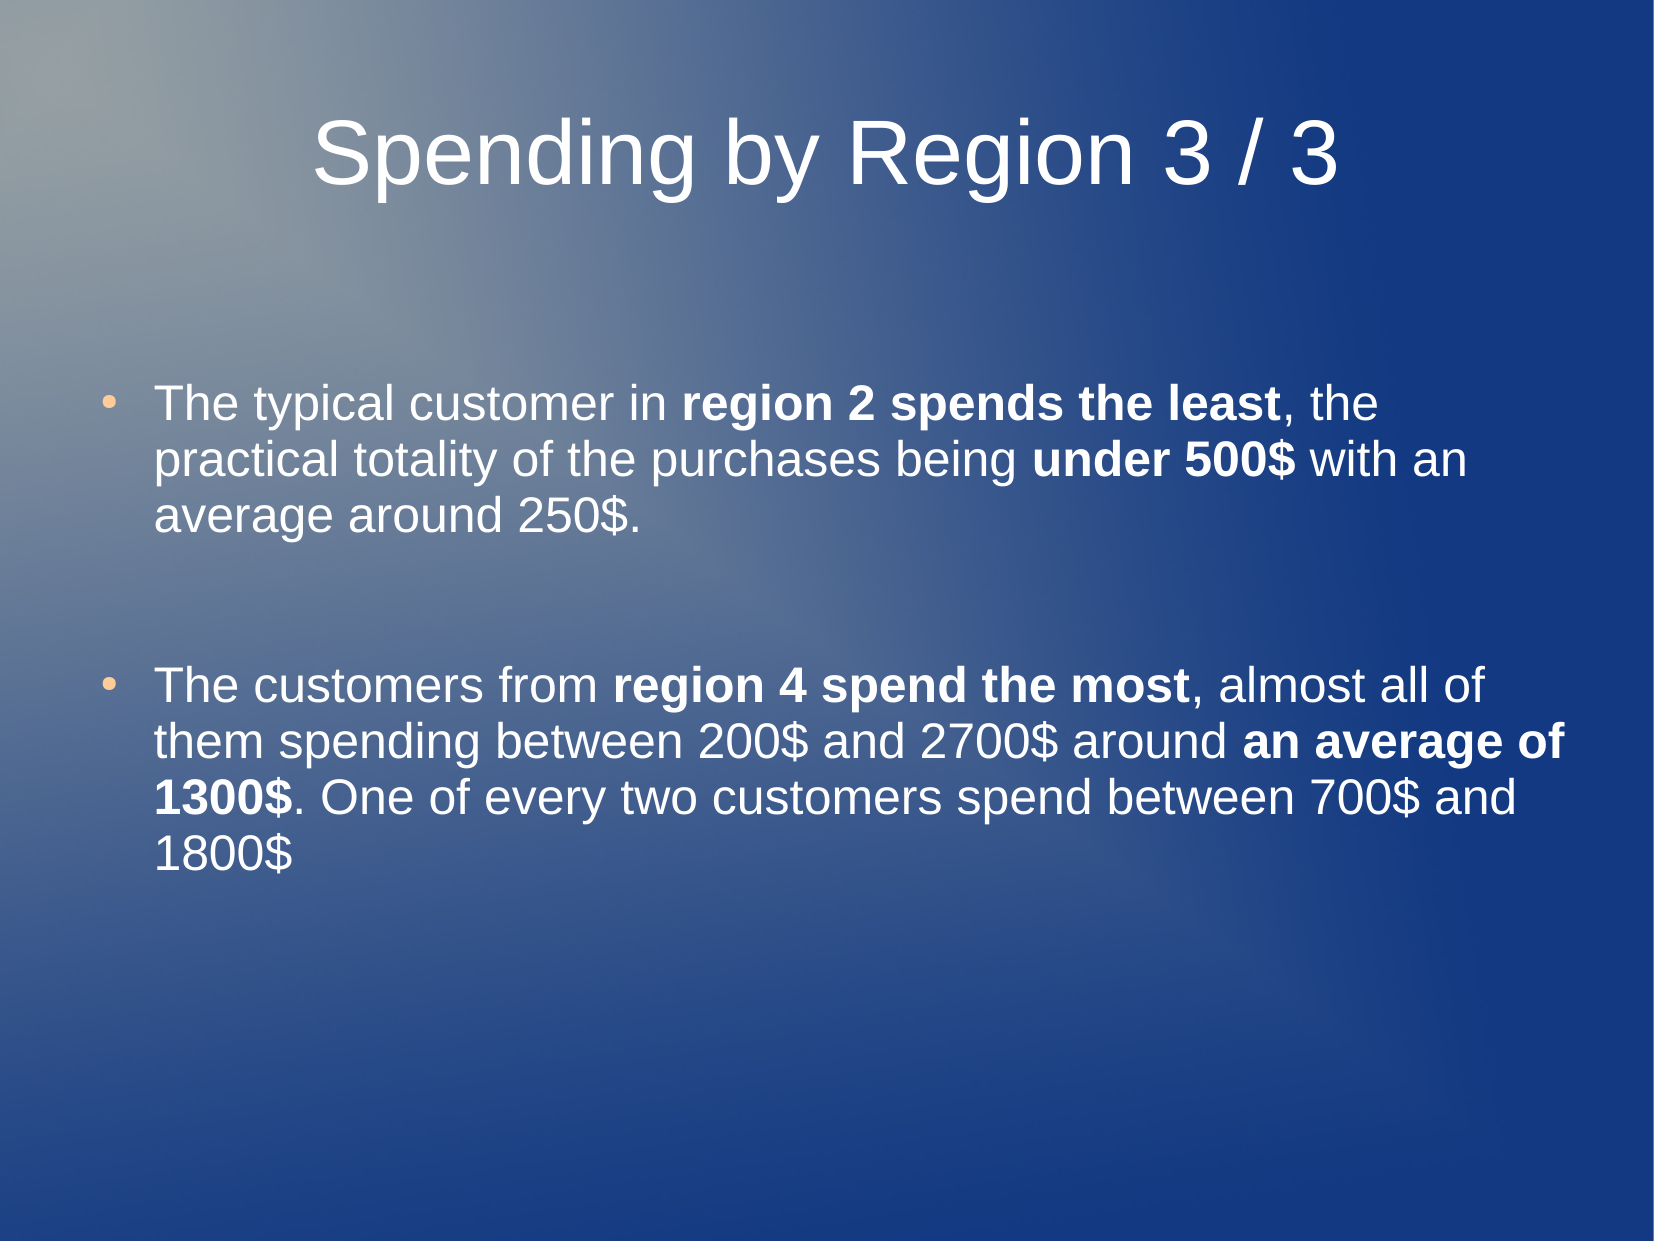

# Spending by Region 3 / 3
The typical customer in region 2 spends the least, the practical totality of the purchases being under 500$ with an average around 250$.
The customers from region 4 spend the most, almost all of them spending between 200$ and 2700$ around an average of 1300$. One of every two customers spend between 700$ and 1800$